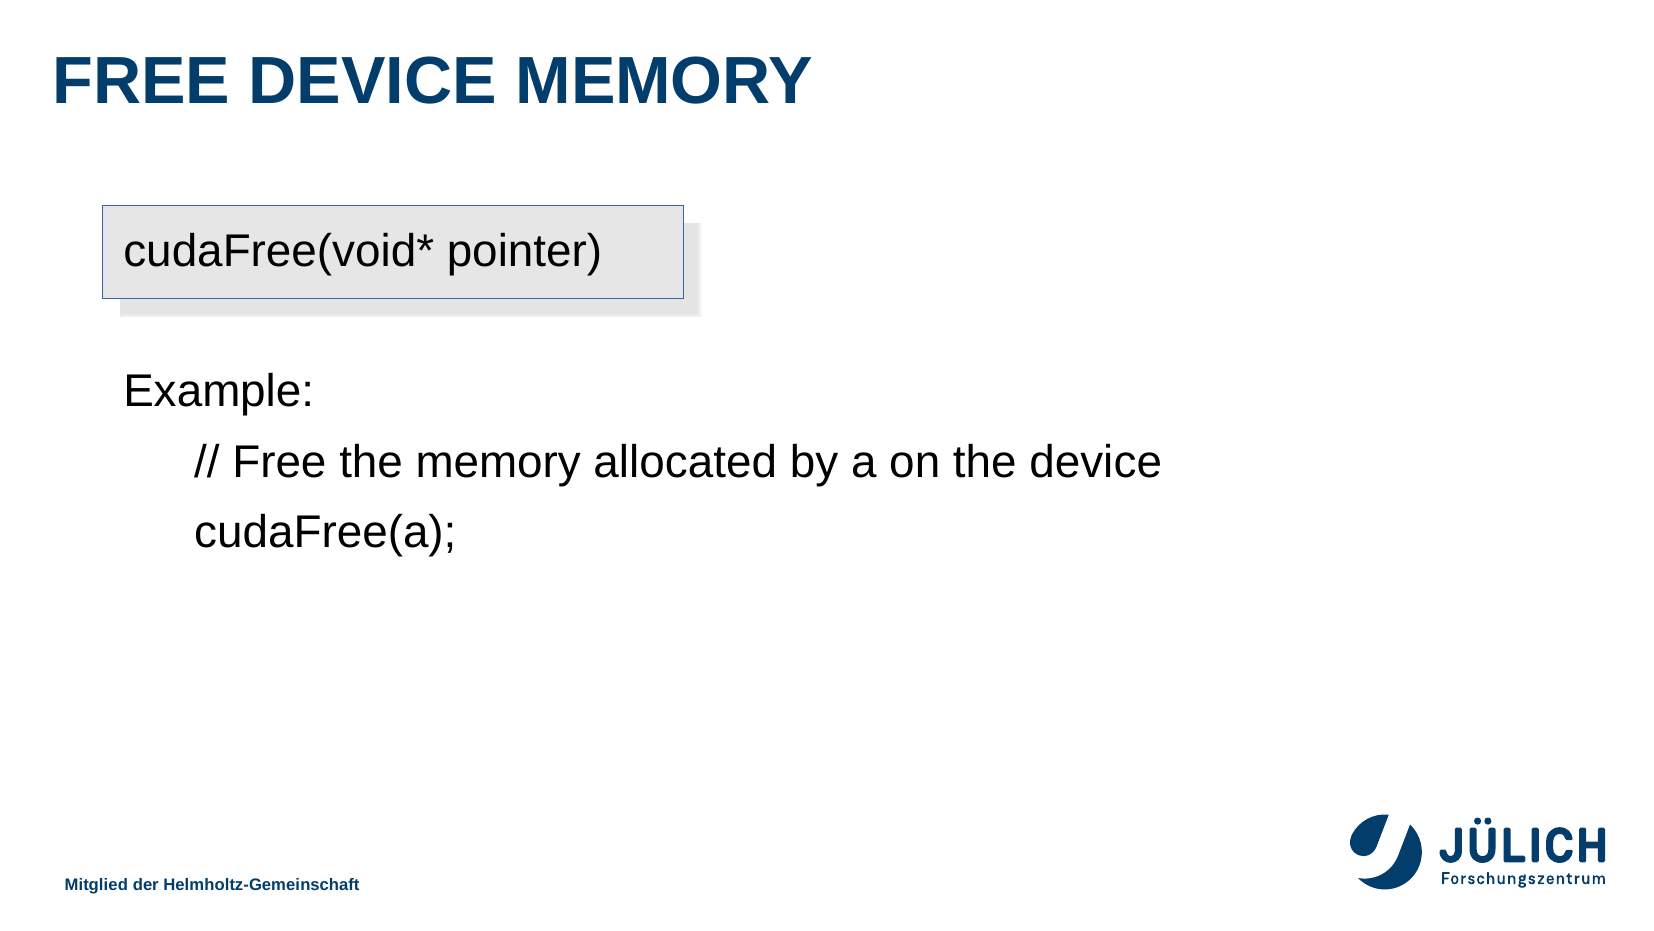

# Free device memory
cudaFree(void* pointer)
Example:
// Free the memory allocated by a on the device
cudaFree(a);